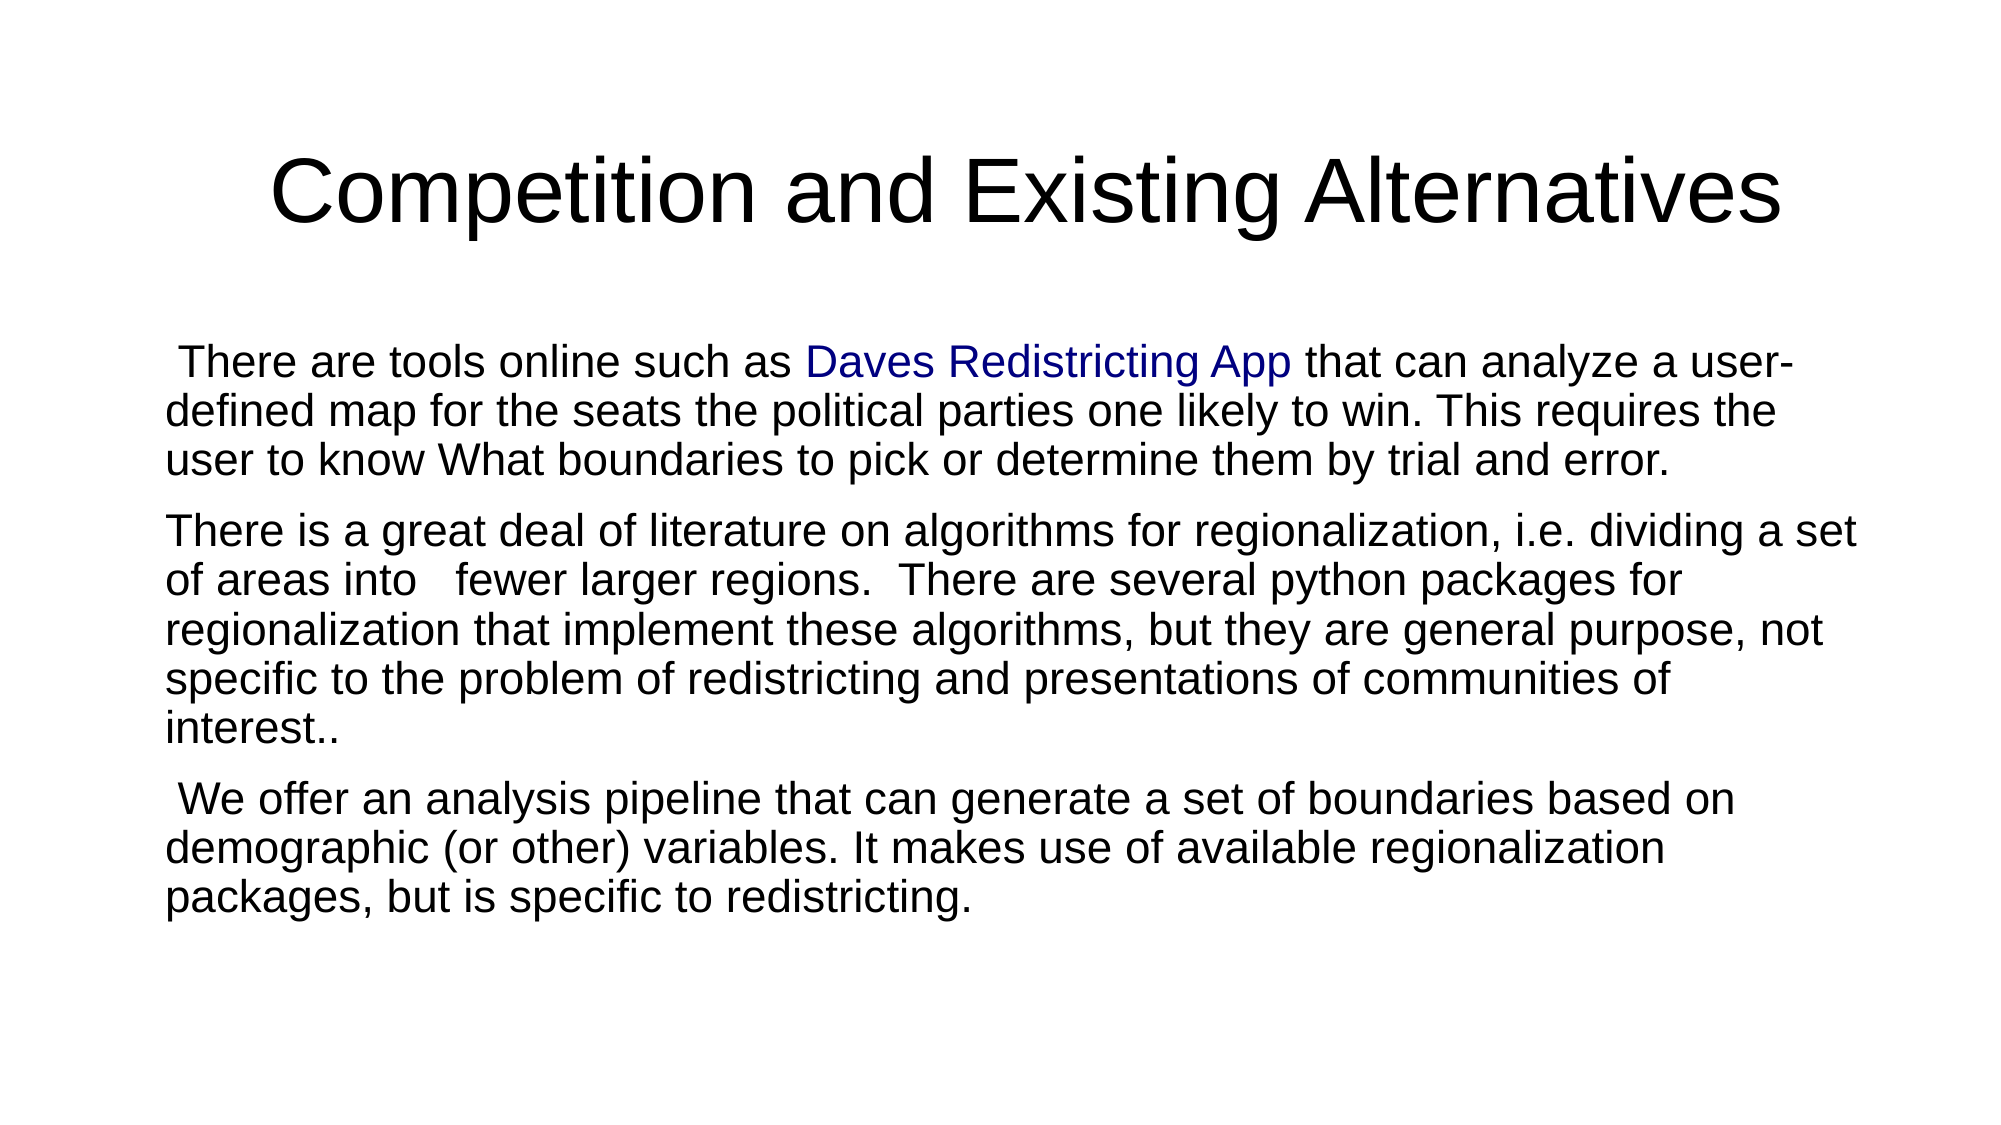

# Competition and Existing Alternatives
 There are tools online such as Daves Redistricting App that can analyze a user-defined map for the seats the political parties one likely to win. This requires the user to know What boundaries to pick or determine them by trial and error.
There is a great deal of literature on algorithms for regionalization, i.e. dividing a set of areas into fewer larger regions. There are several python packages for regionalization that implement these algorithms, but they are general purpose, not specific to the problem of redistricting and presentations of communities of interest..
 We offer an analysis pipeline that can generate a set of boundaries based on demographic (or other) variables. It makes use of available regionalization packages, but is specific to redistricting.